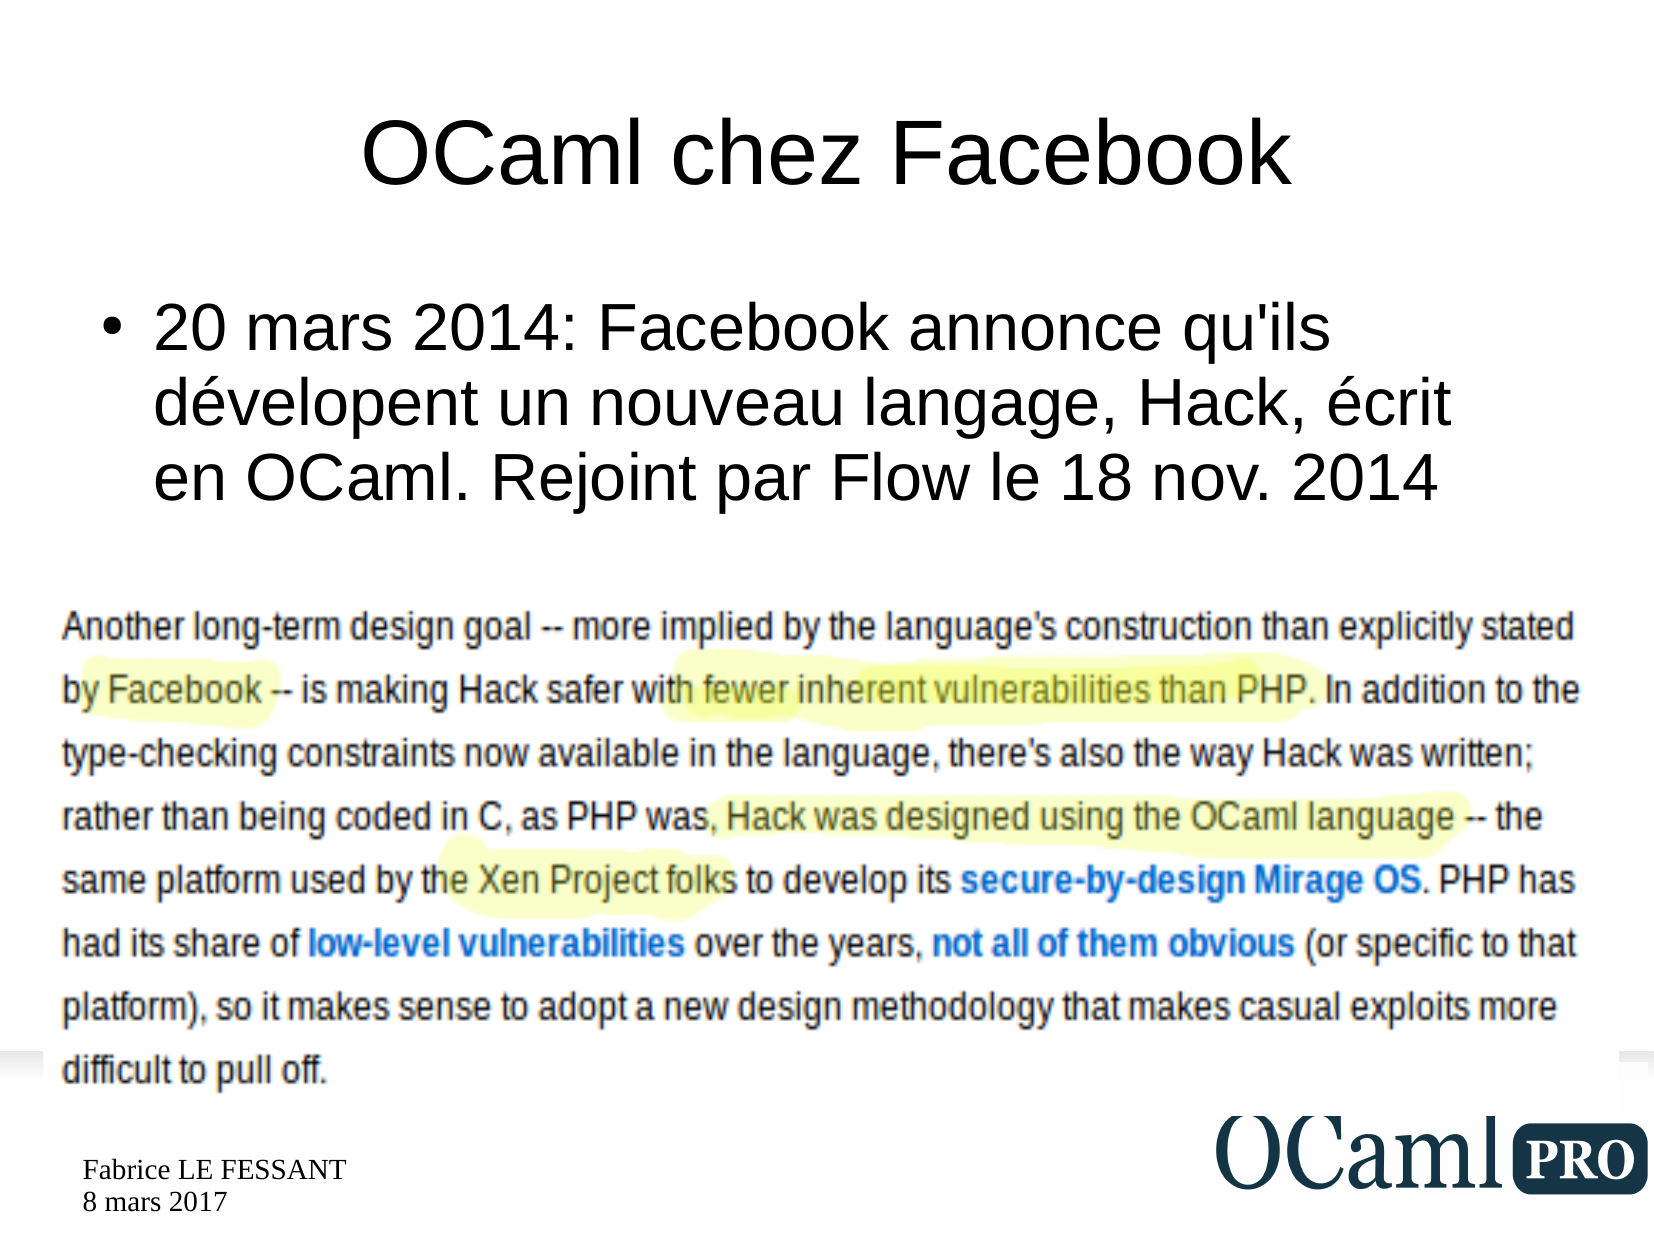

# OCaml chez Facebook
20 mars 2014: Facebook annonce qu'ils dévelopent un nouveau langage, Hack, écrit en OCaml. Rejoint par Flow le 18 nov. 2014